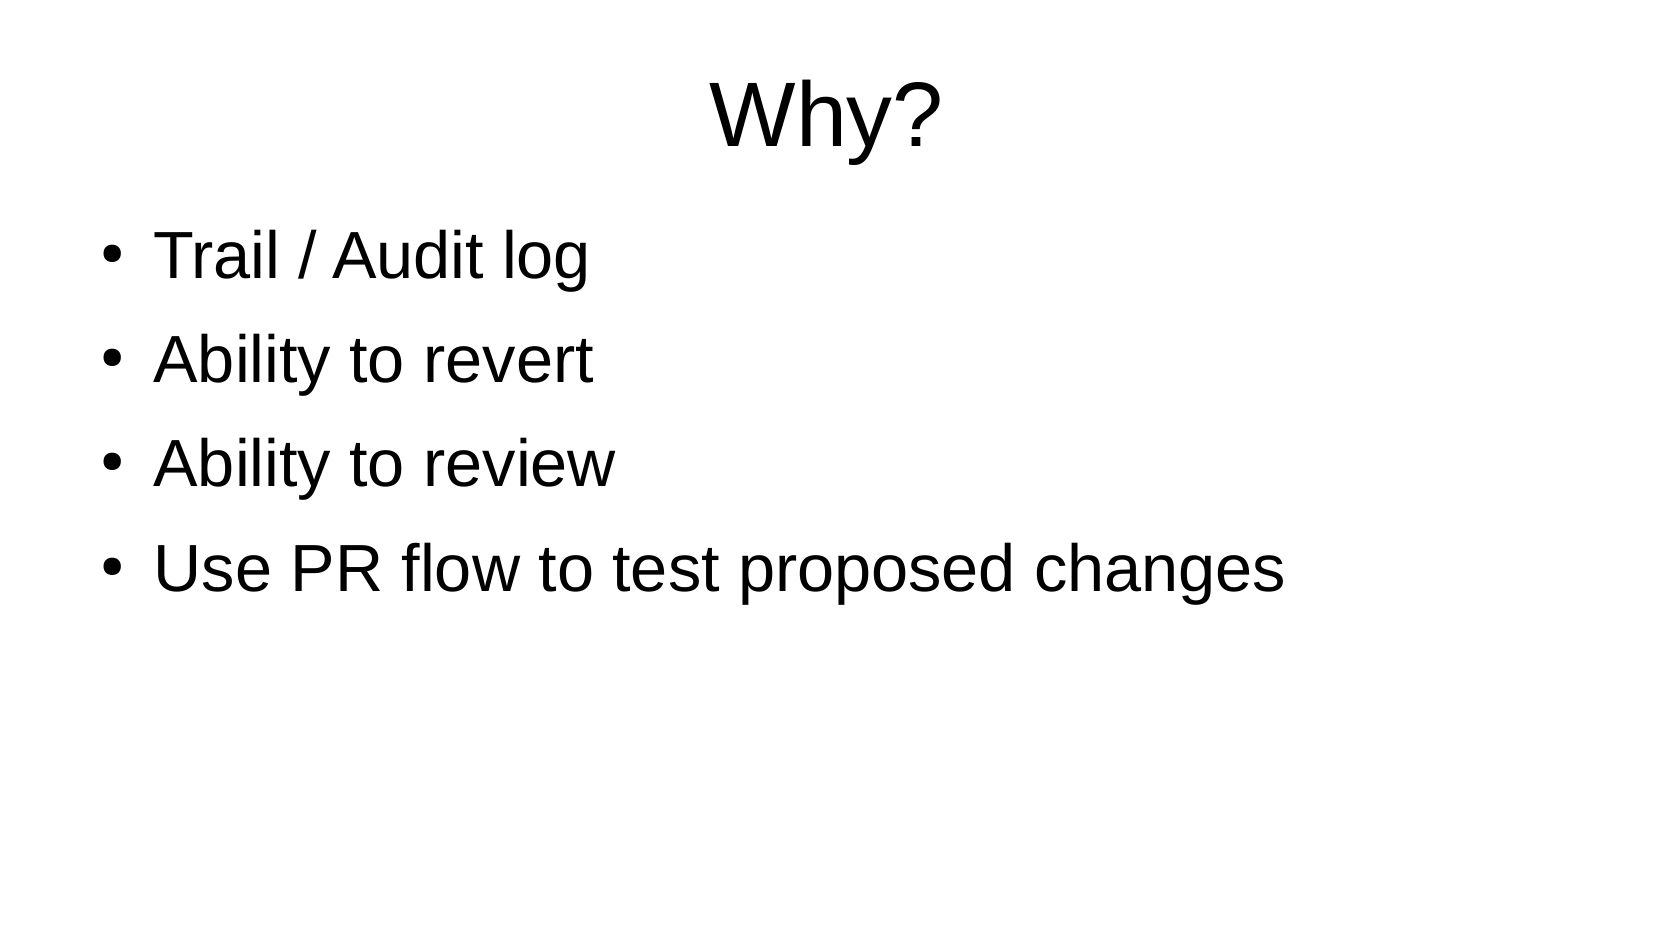

# Why?
Trail / Audit log
Ability to revert
Ability to review
Use PR flow to test proposed changes